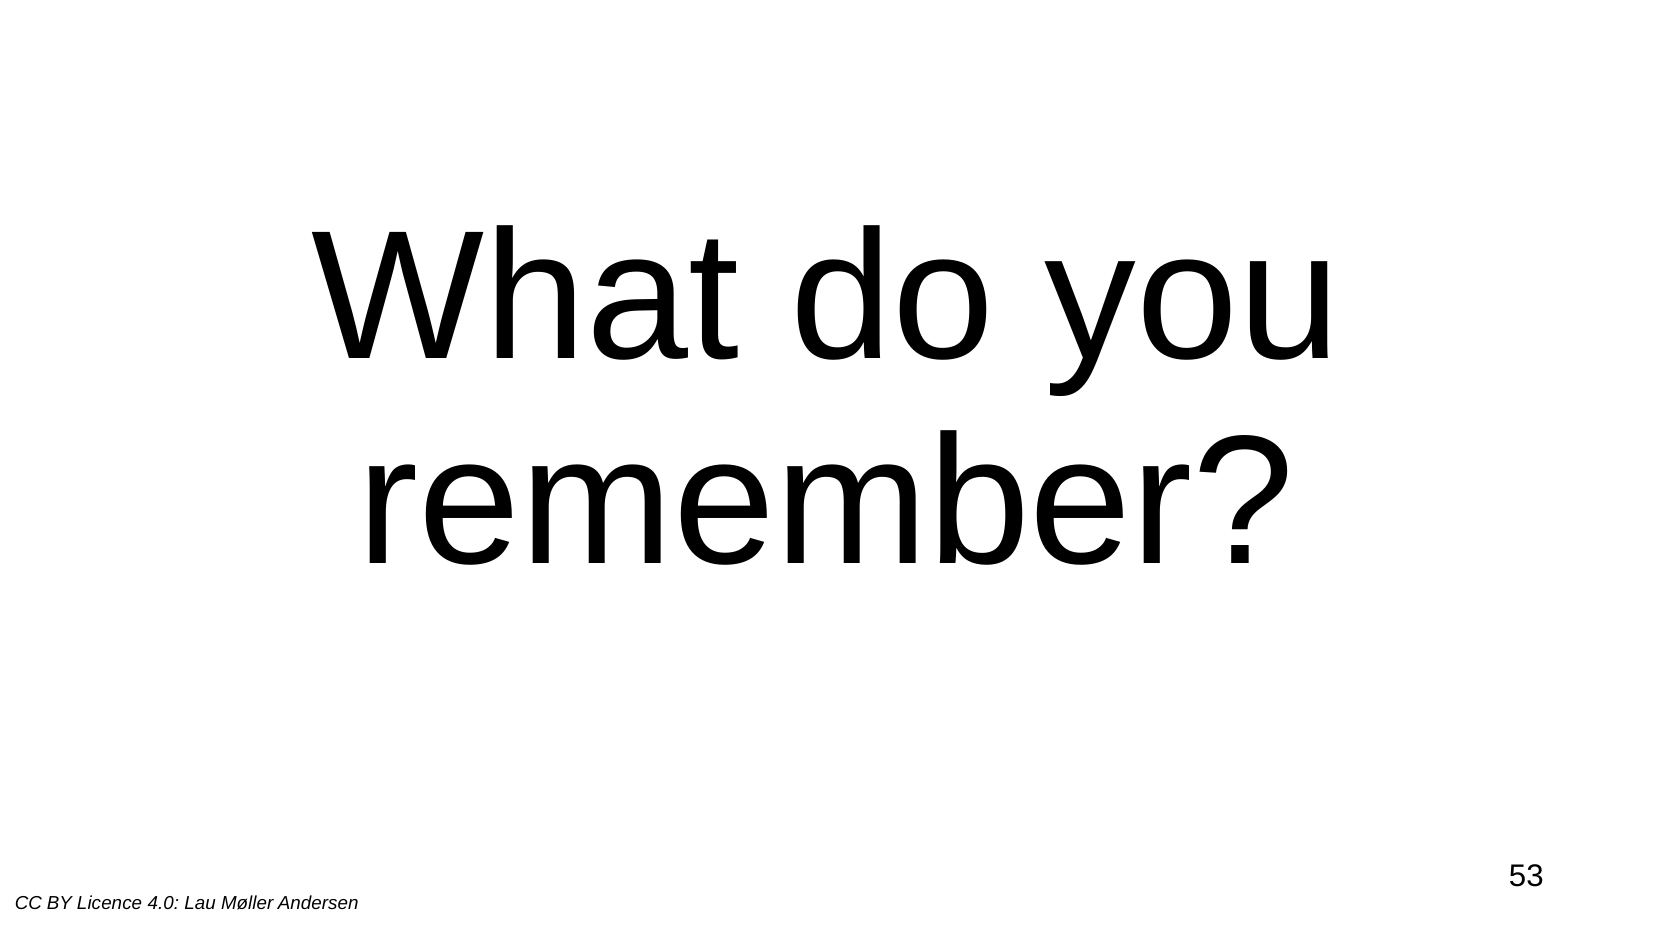

# What do you remember?
CC BY Licence 4.0: Lau Møller Andersen